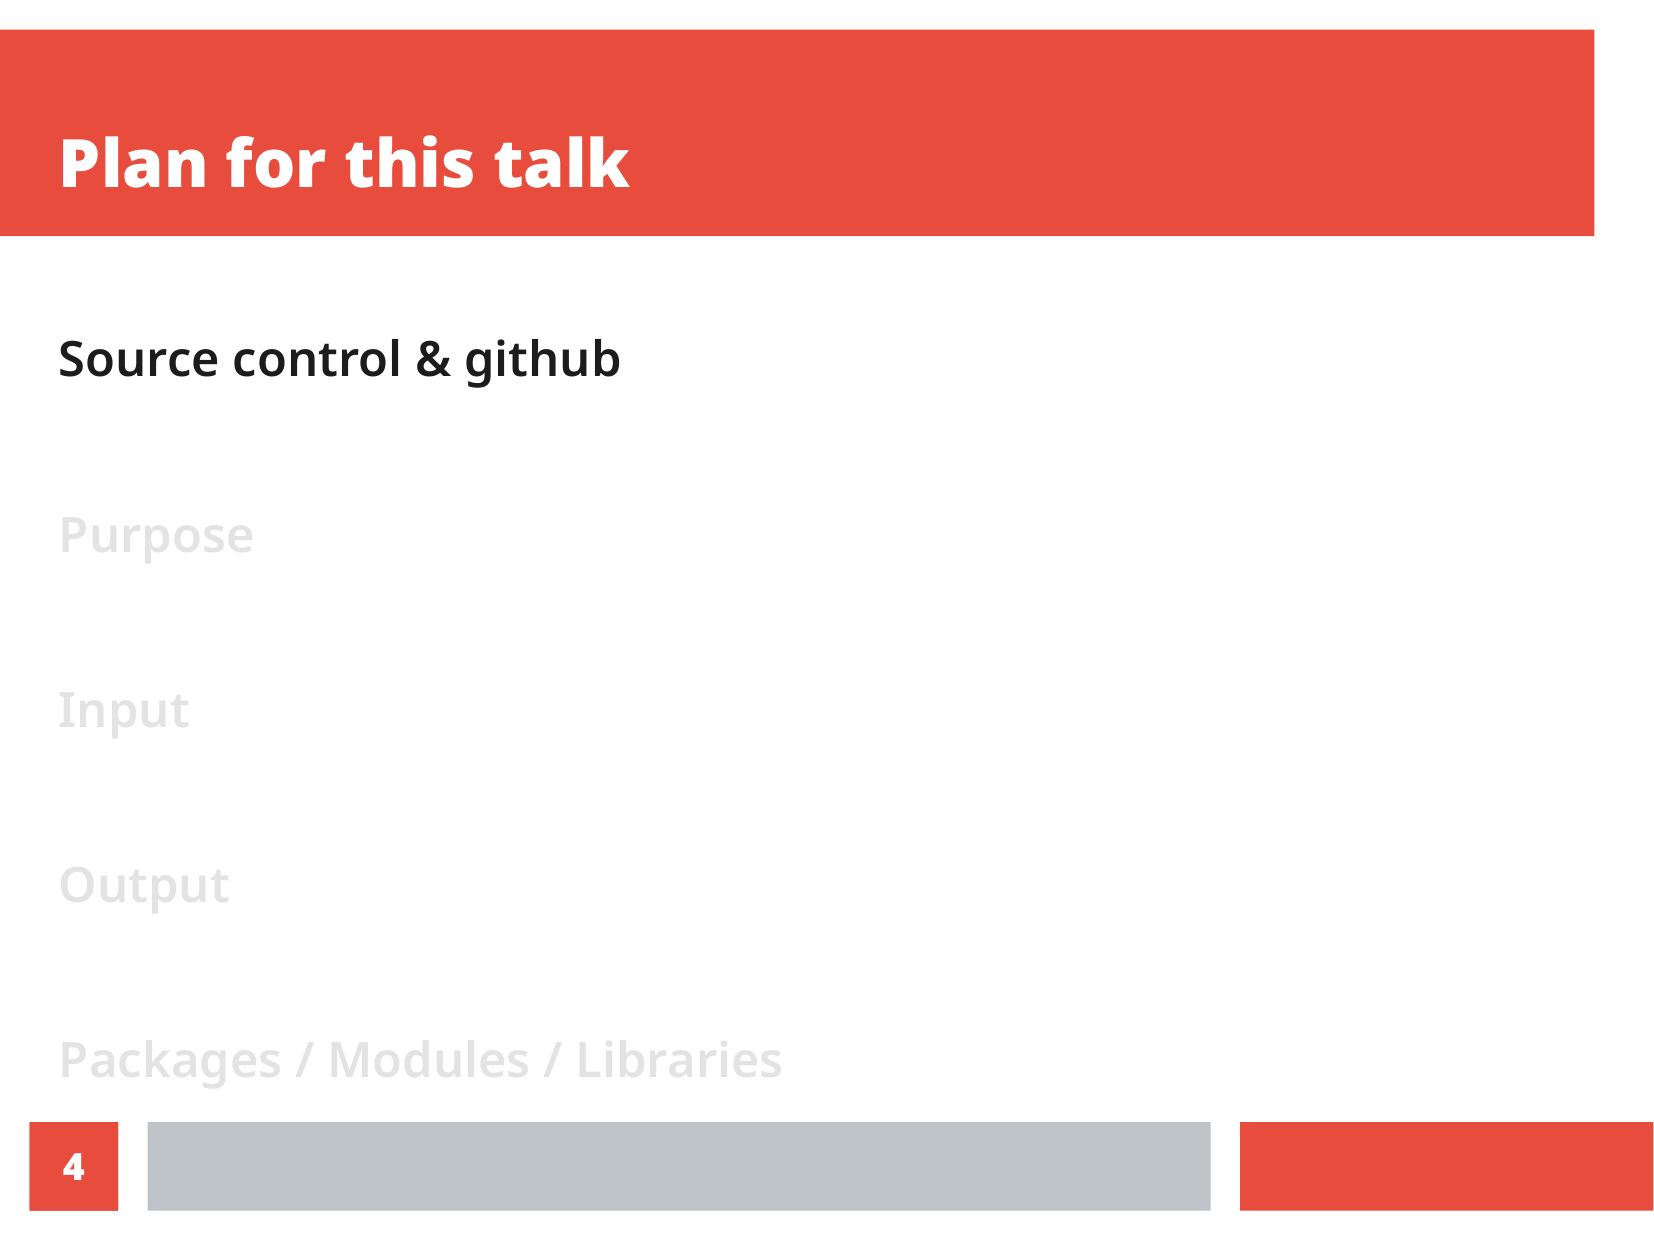

# Plan for this talk
Source control & github
Purpose
Input
Output
Packages / Modules / Libraries
4